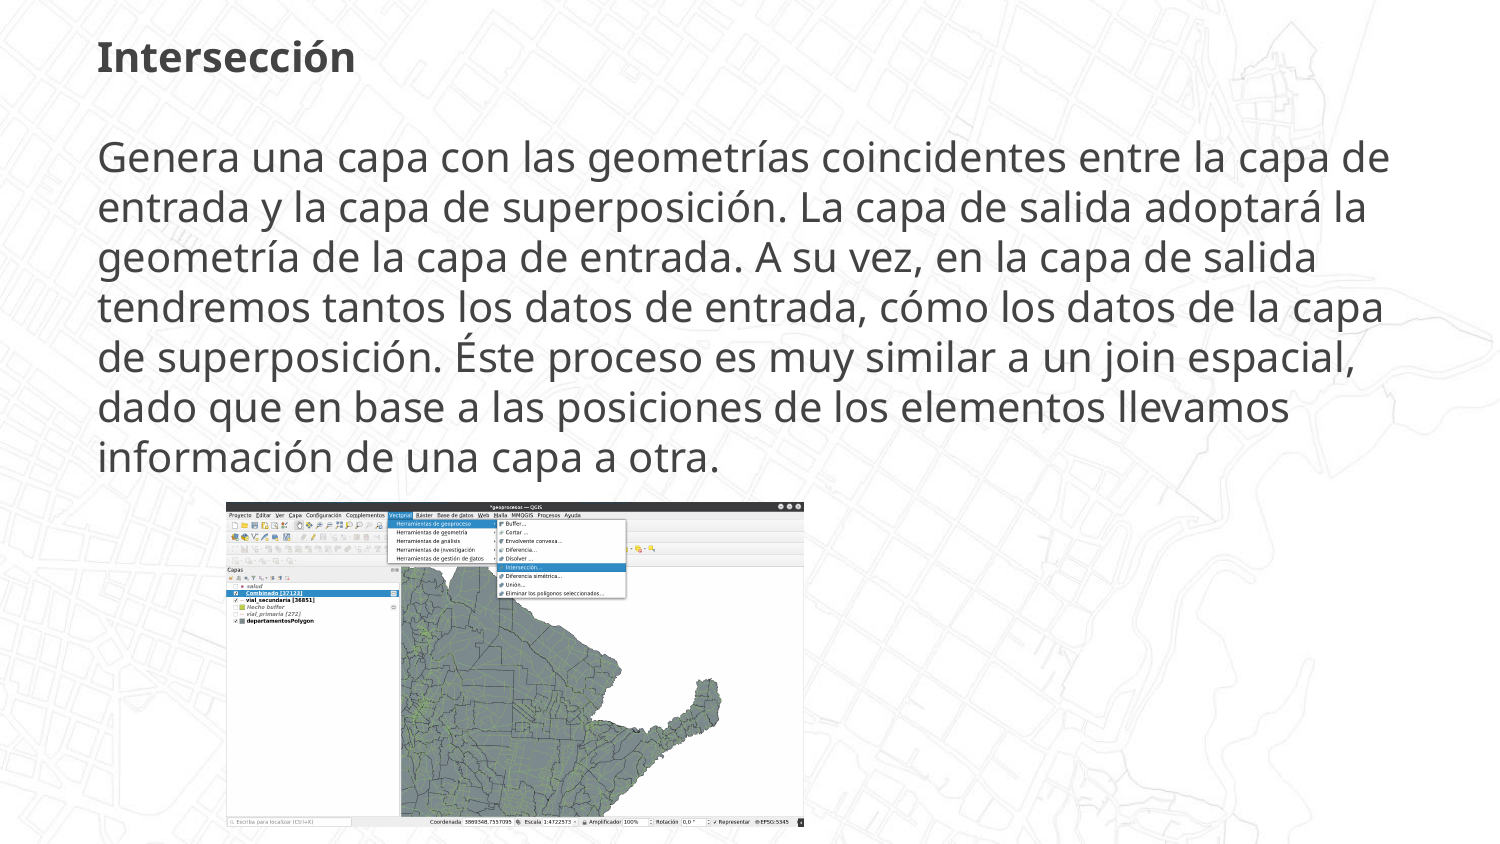

Intersección
Genera una capa con las geometrías coincidentes entre la capa de entrada y la capa de superposición. La capa de salida adoptará la geometría de la capa de entrada. A su vez, en la capa de salida tendremos tantos los datos de entrada, cómo los datos de la capa de superposición. Éste proceso es muy similar a un join espacial, dado que en base a las posiciones de los elementos llevamos información de una capa a otra.